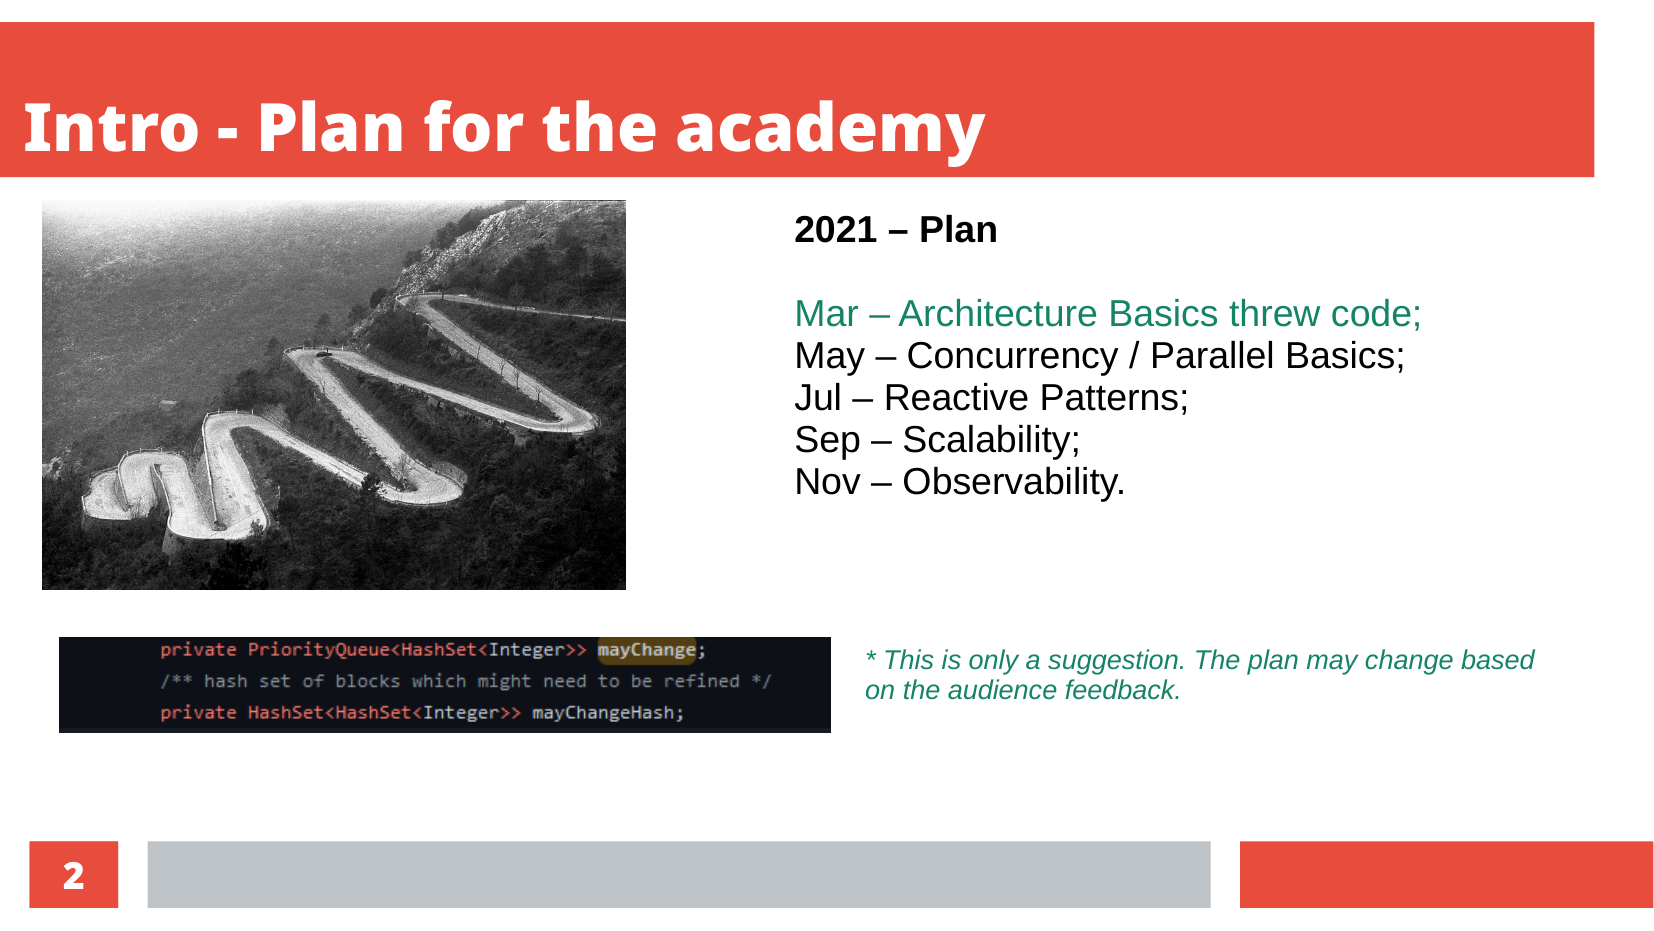

# Intro - Plan for the academy
2021 – Plan
Mar – Architecture Basics threw code;
May – Concurrency / Parallel Basics;
Jul – Reactive Patterns;
Sep – Scalability;
Nov – Observability.
* This is only a suggestion. The plan may change based on the audience feedback.
2